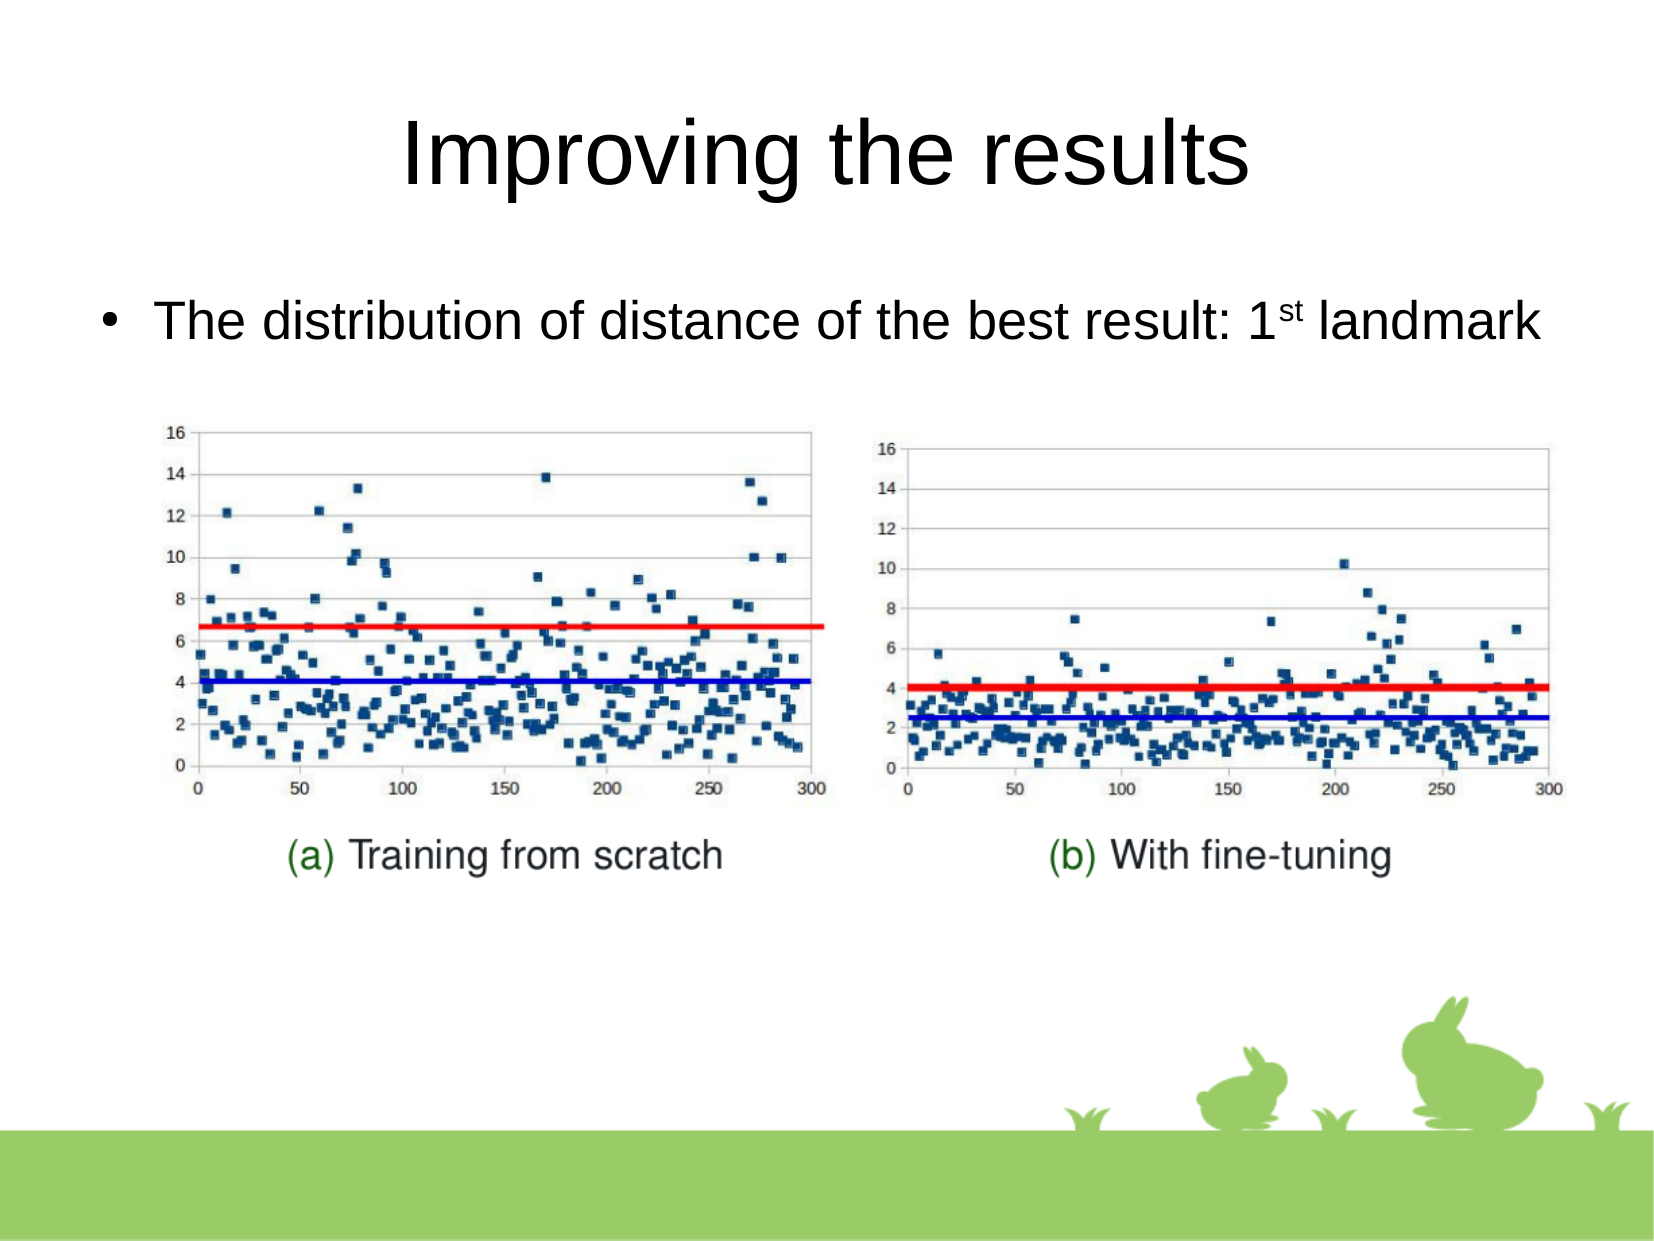

# Improving the results
The distribution of distance of the best result: 1st landmark